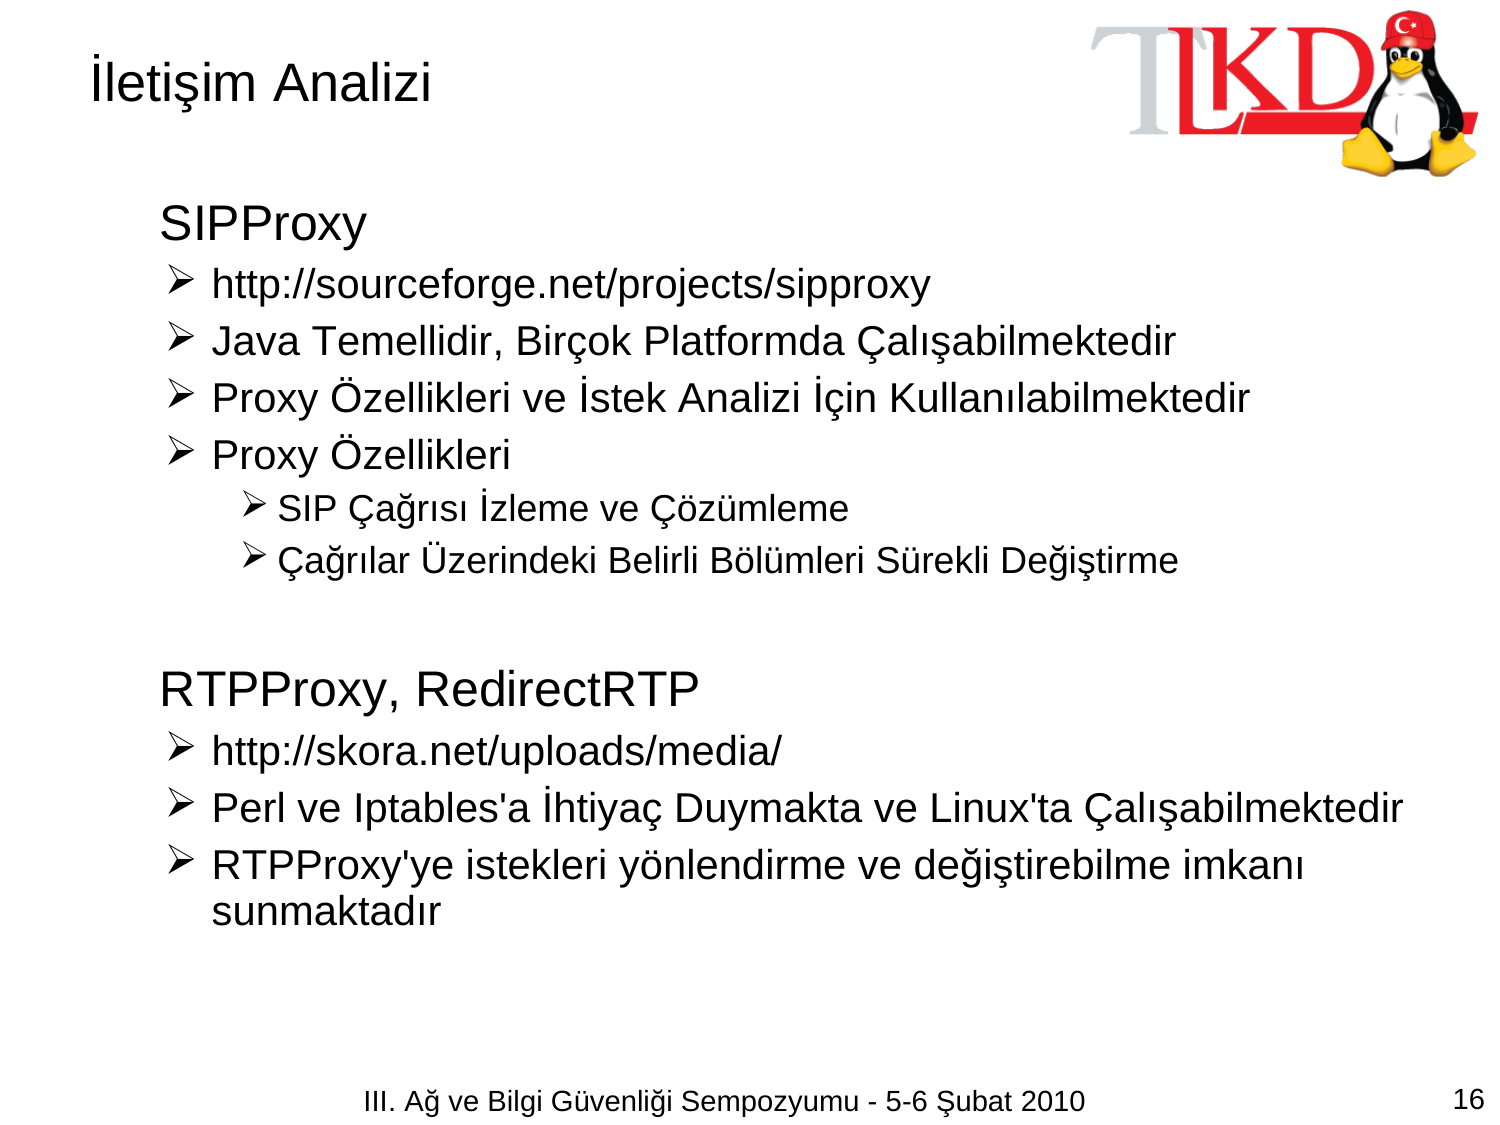

# İletişim Analizi
 SIPProxy
http://sourceforge.net/projects/sipproxy
Java Temellidir, Birçok Platformda Çalışabilmektedir
Proxy Özellikleri ve İstek Analizi İçin Kullanılabilmektedir
Proxy Özellikleri
SIP Çağrısı İzleme ve Çözümleme
Çağrılar Üzerindeki Belirli Bölümleri Sürekli Değiştirme
 RTPProxy, RedirectRTP
http://skora.net/uploads/media/
Perl ve Iptables'a İhtiyaç Duymakta ve Linux'ta Çalışabilmektedir
RTPProxy'ye istekleri yönlendirme ve değiştirebilme imkanı sunmaktadır
16